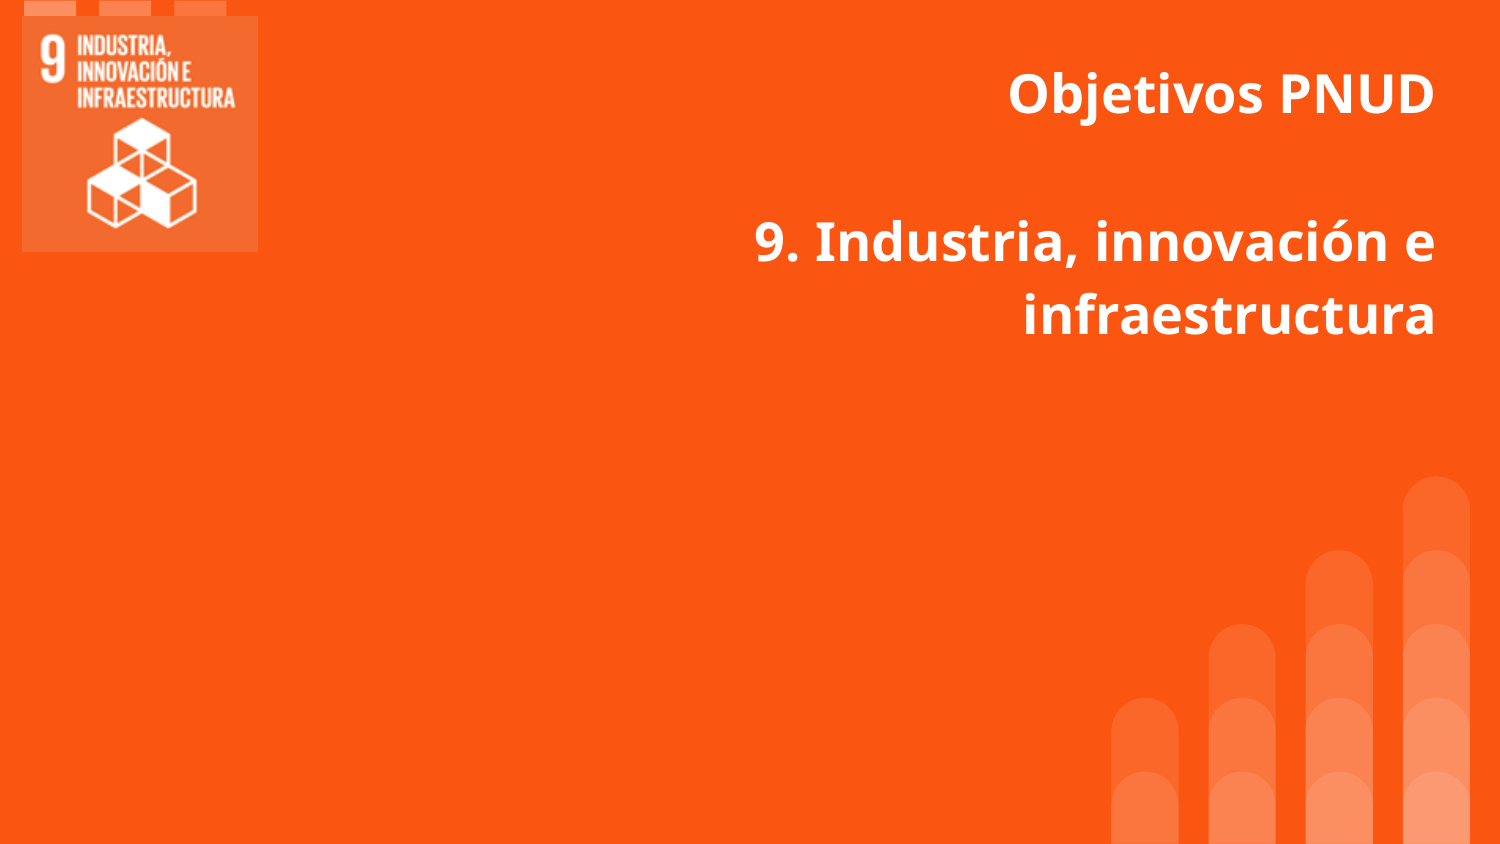

# Objetivos PNUD 9. Industria, innovación e infraestructura